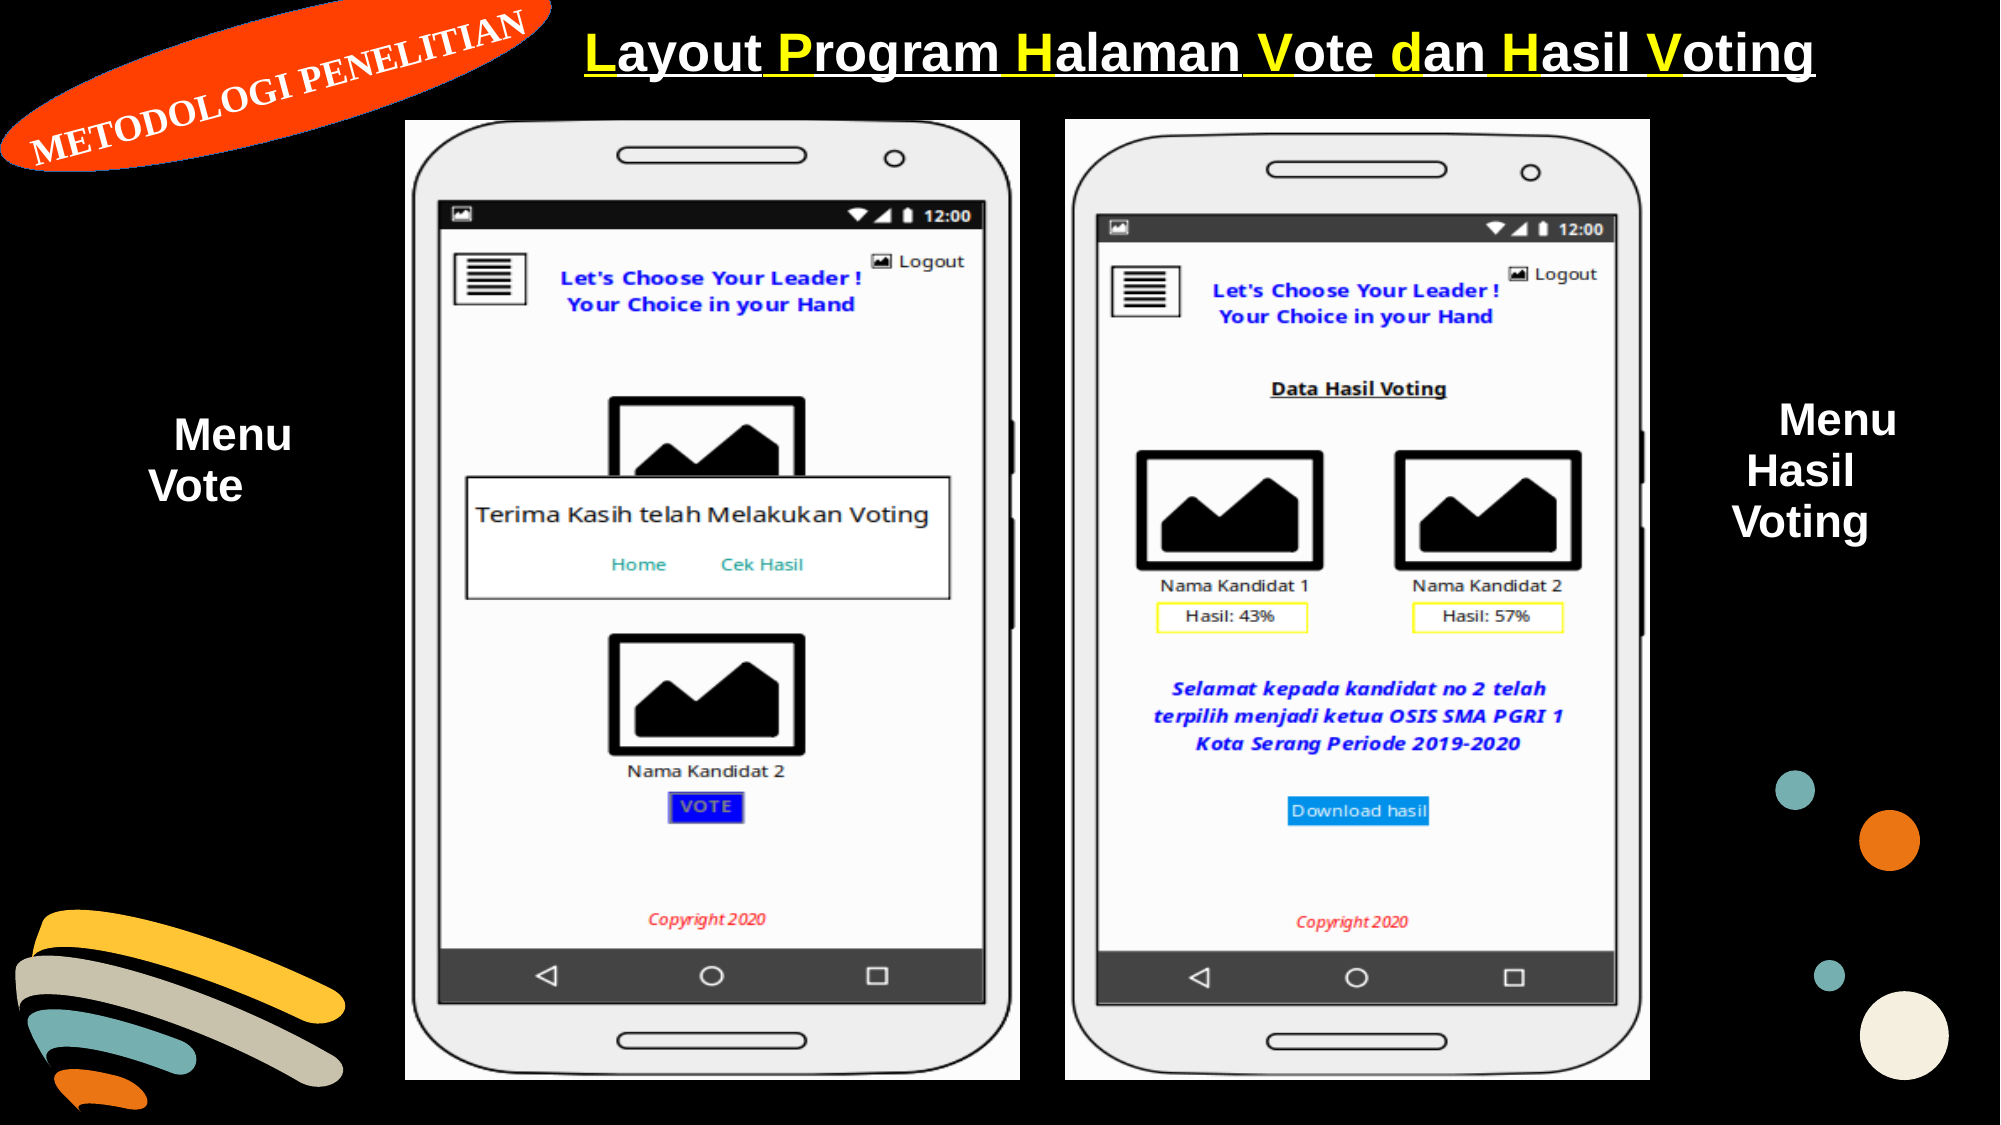

Layout Program Halaman Vote dan Hasil Voting
METODOLOGI PENELITIAN
	Menu
Hasil
Voting
	Menu
Vote